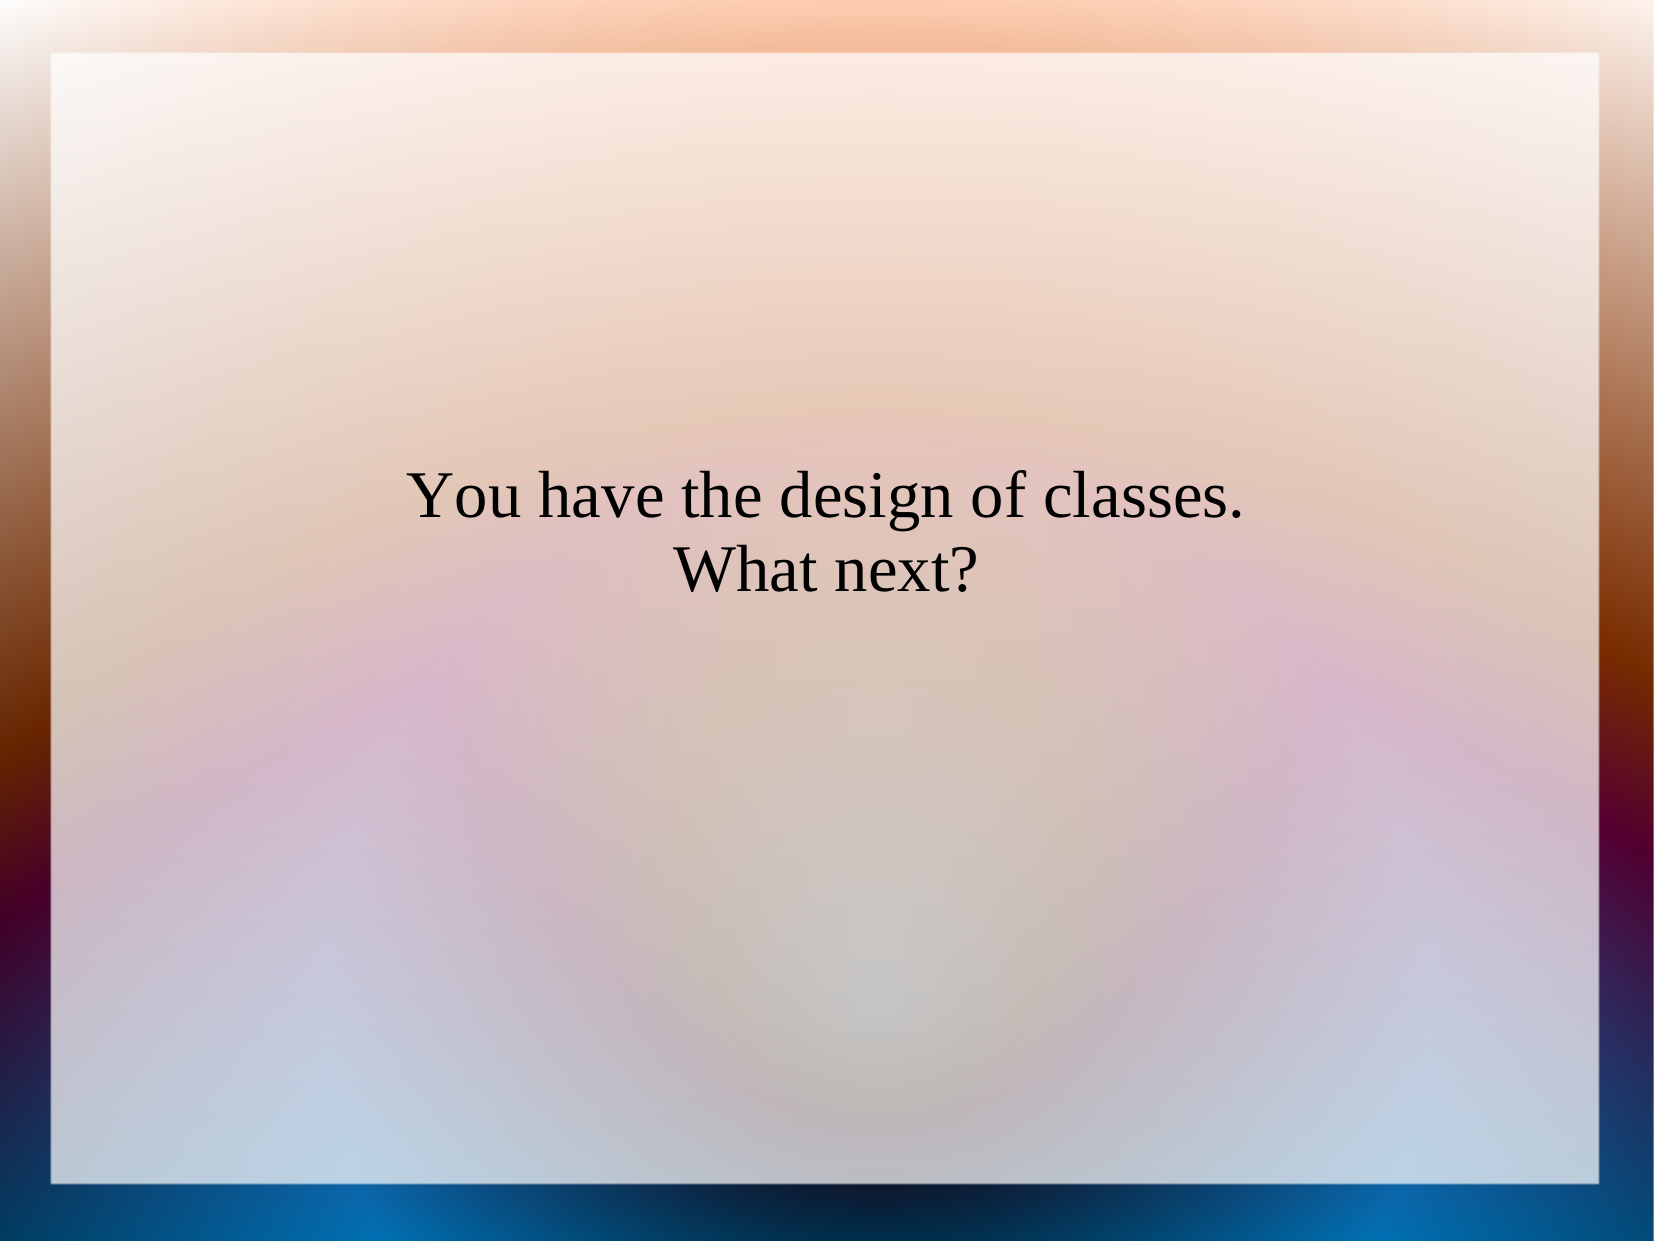

# You have the design of classes.
What next?